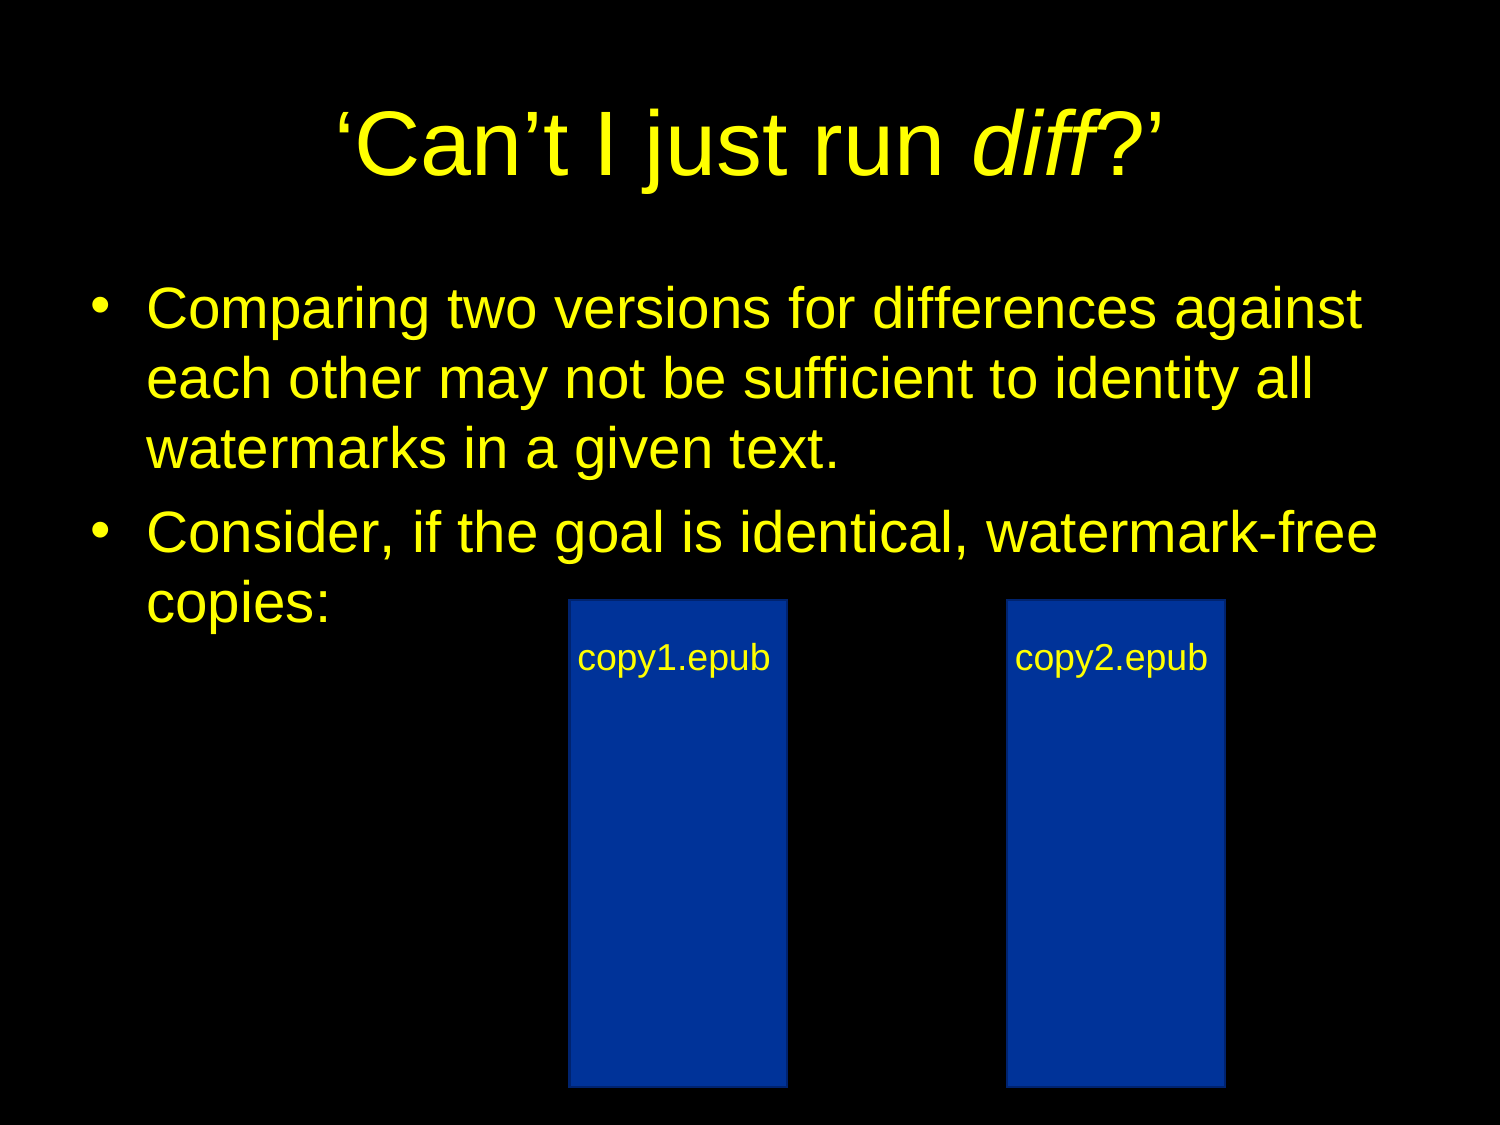

# ‘Can’t I just run diff?’
Comparing two versions for differences against each other may not be sufficient to identity all watermarks in a given text.
Consider, if the goal is identical, watermark-free copies:
copy1.epub
copy2.epub